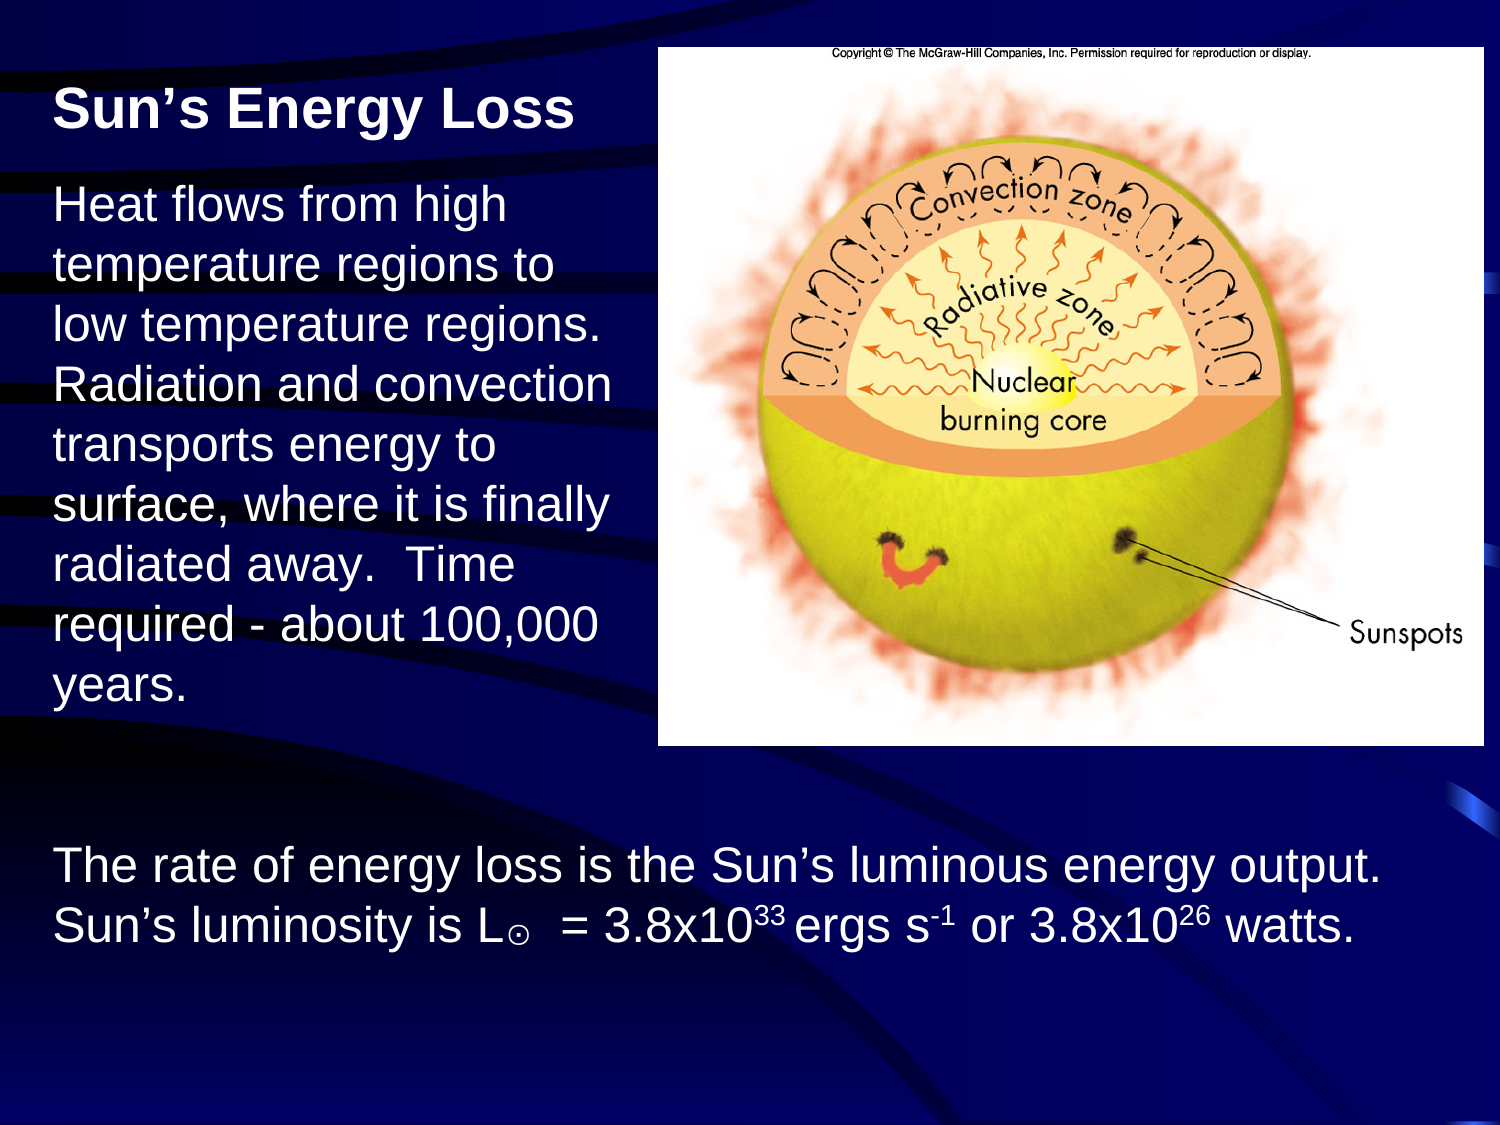

Sun’s Energy Loss
Heat flows from high temperature regions to low temperature regions. Radiation and convection transports energy to surface, where it is finally radiated away. Time required - about 100,000 years.
The rate of energy loss is the Sun’s luminous energy output. Sun’s luminosity is L⊙ = 3.8x1033 ergs s-1 or 3.8x1026 watts.